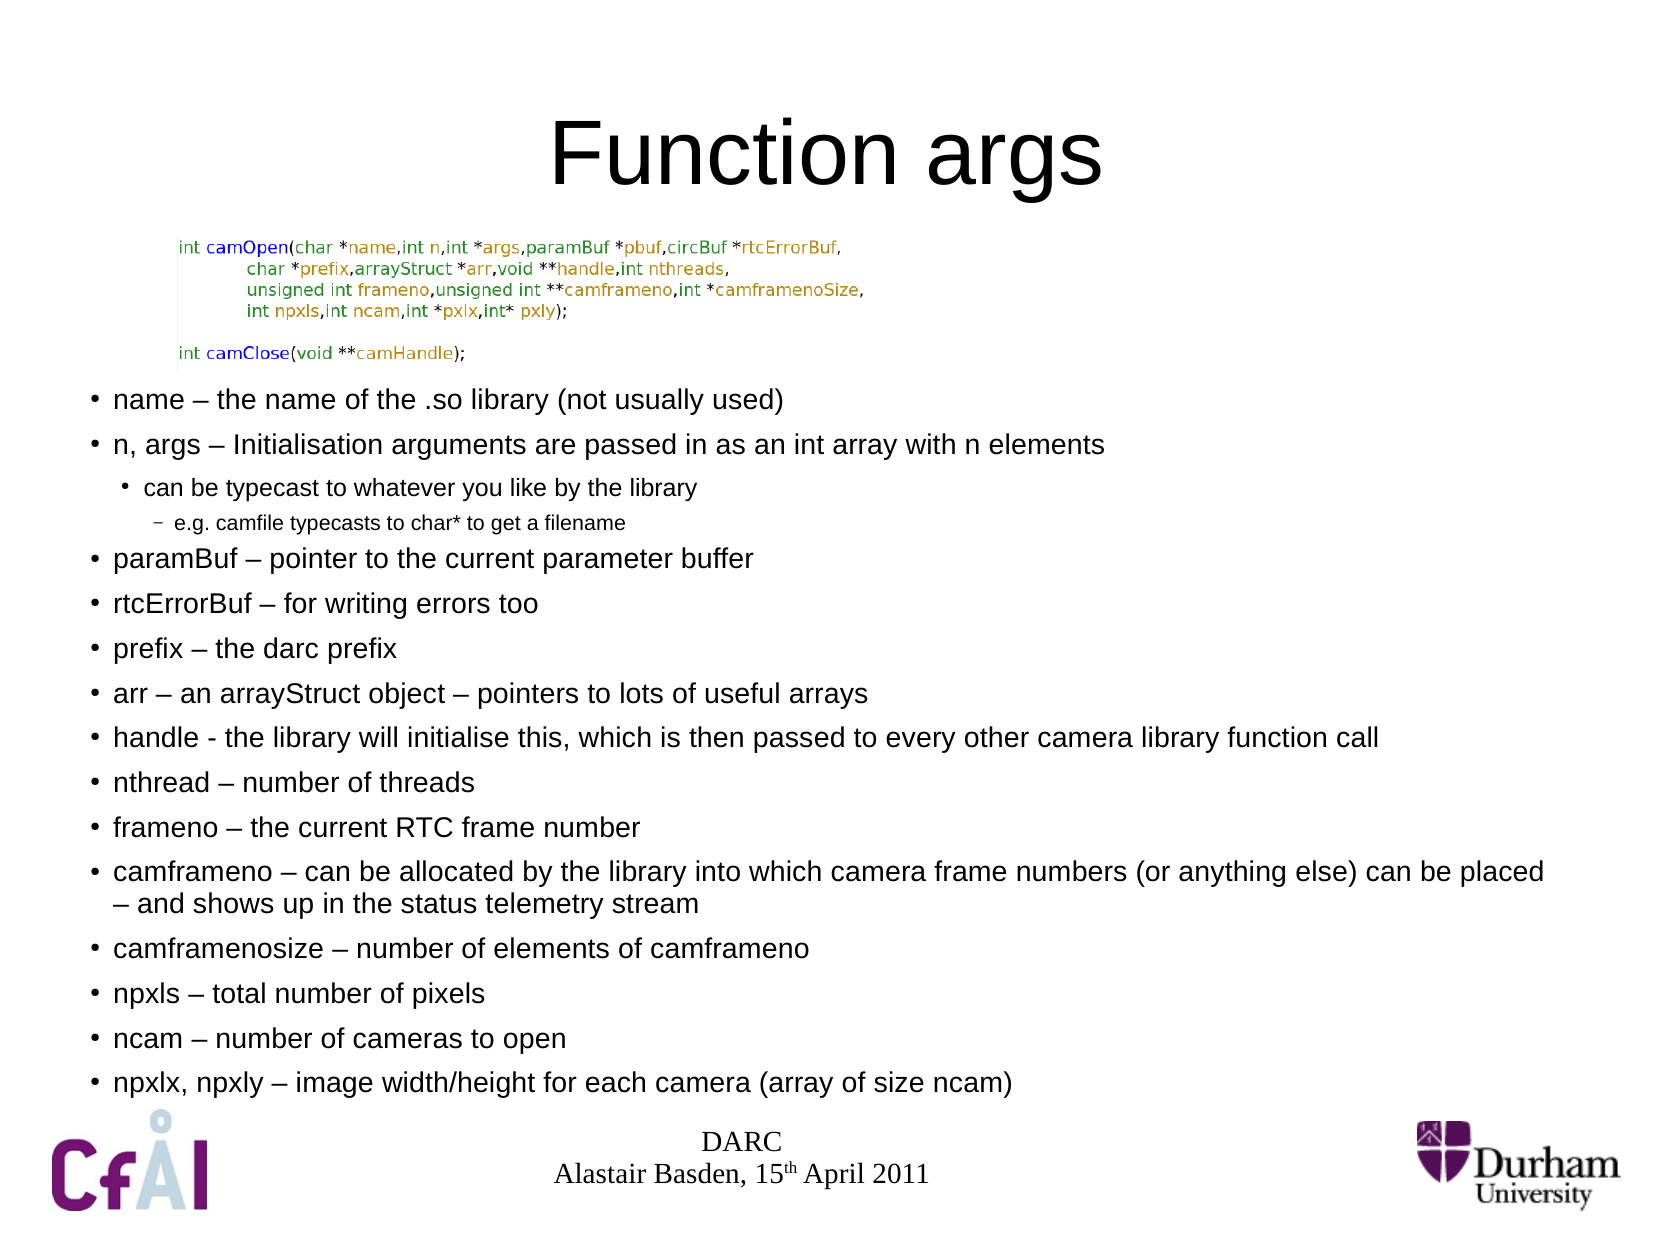

# Function args
name – the name of the .so library (not usually used)
n, args – Initialisation arguments are passed in as an int array with n elements
can be typecast to whatever you like by the library
e.g. camfile typecasts to char* to get a filename
paramBuf – pointer to the current parameter buffer
rtcErrorBuf – for writing errors too
prefix – the darc prefix
arr – an arrayStruct object – pointers to lots of useful arrays
handle - the library will initialise this, which is then passed to every other camera library function call
nthread – number of threads
frameno – the current RTC frame number
camframeno – can be allocated by the library into which camera frame numbers (or anything else) can be placed – and shows up in the status telemetry stream
camframenosize – number of elements of camframeno
npxls – total number of pixels
ncam – number of cameras to open
npxlx, npxly – image width/height for each camera (array of size ncam)